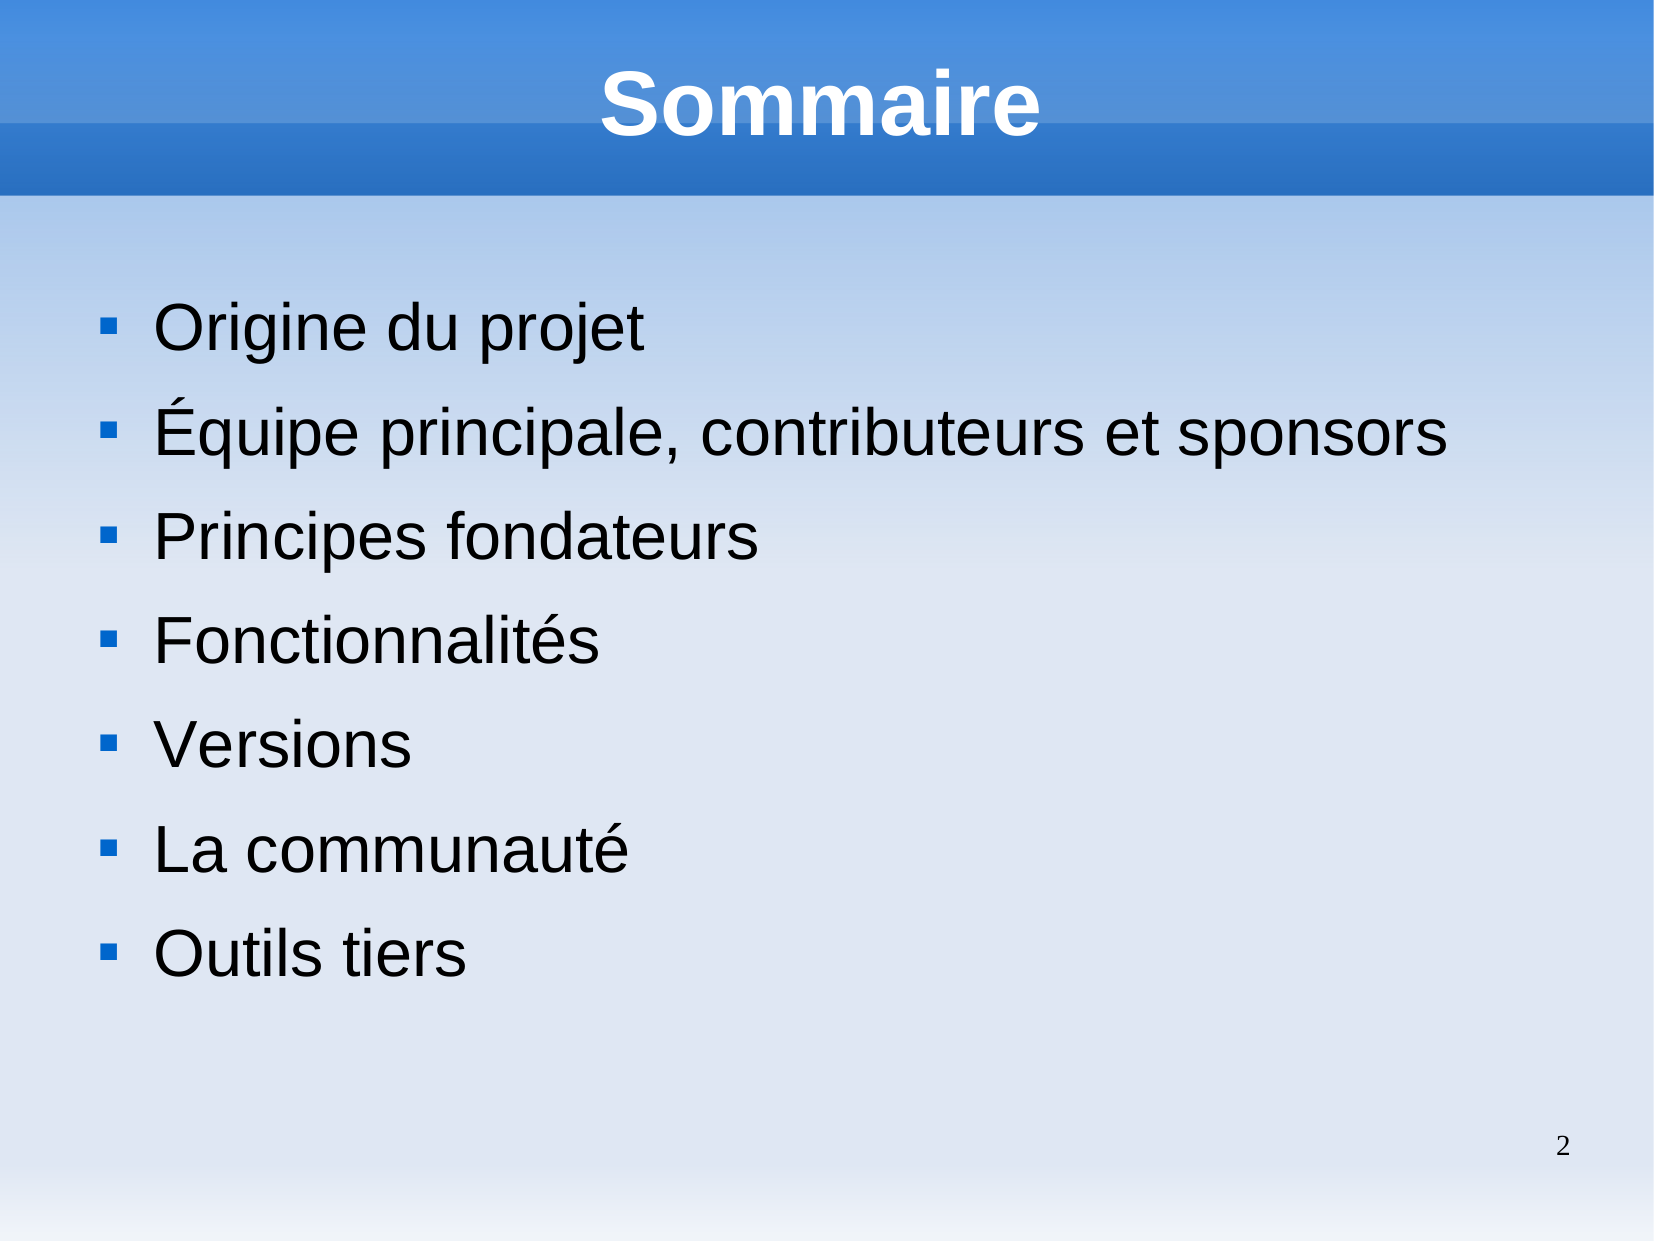

# Sommaire
Origine du projet
Équipe principale, contributeurs et sponsors
Principes fondateurs
Fonctionnalités
Versions
La communauté
Outils tiers
2